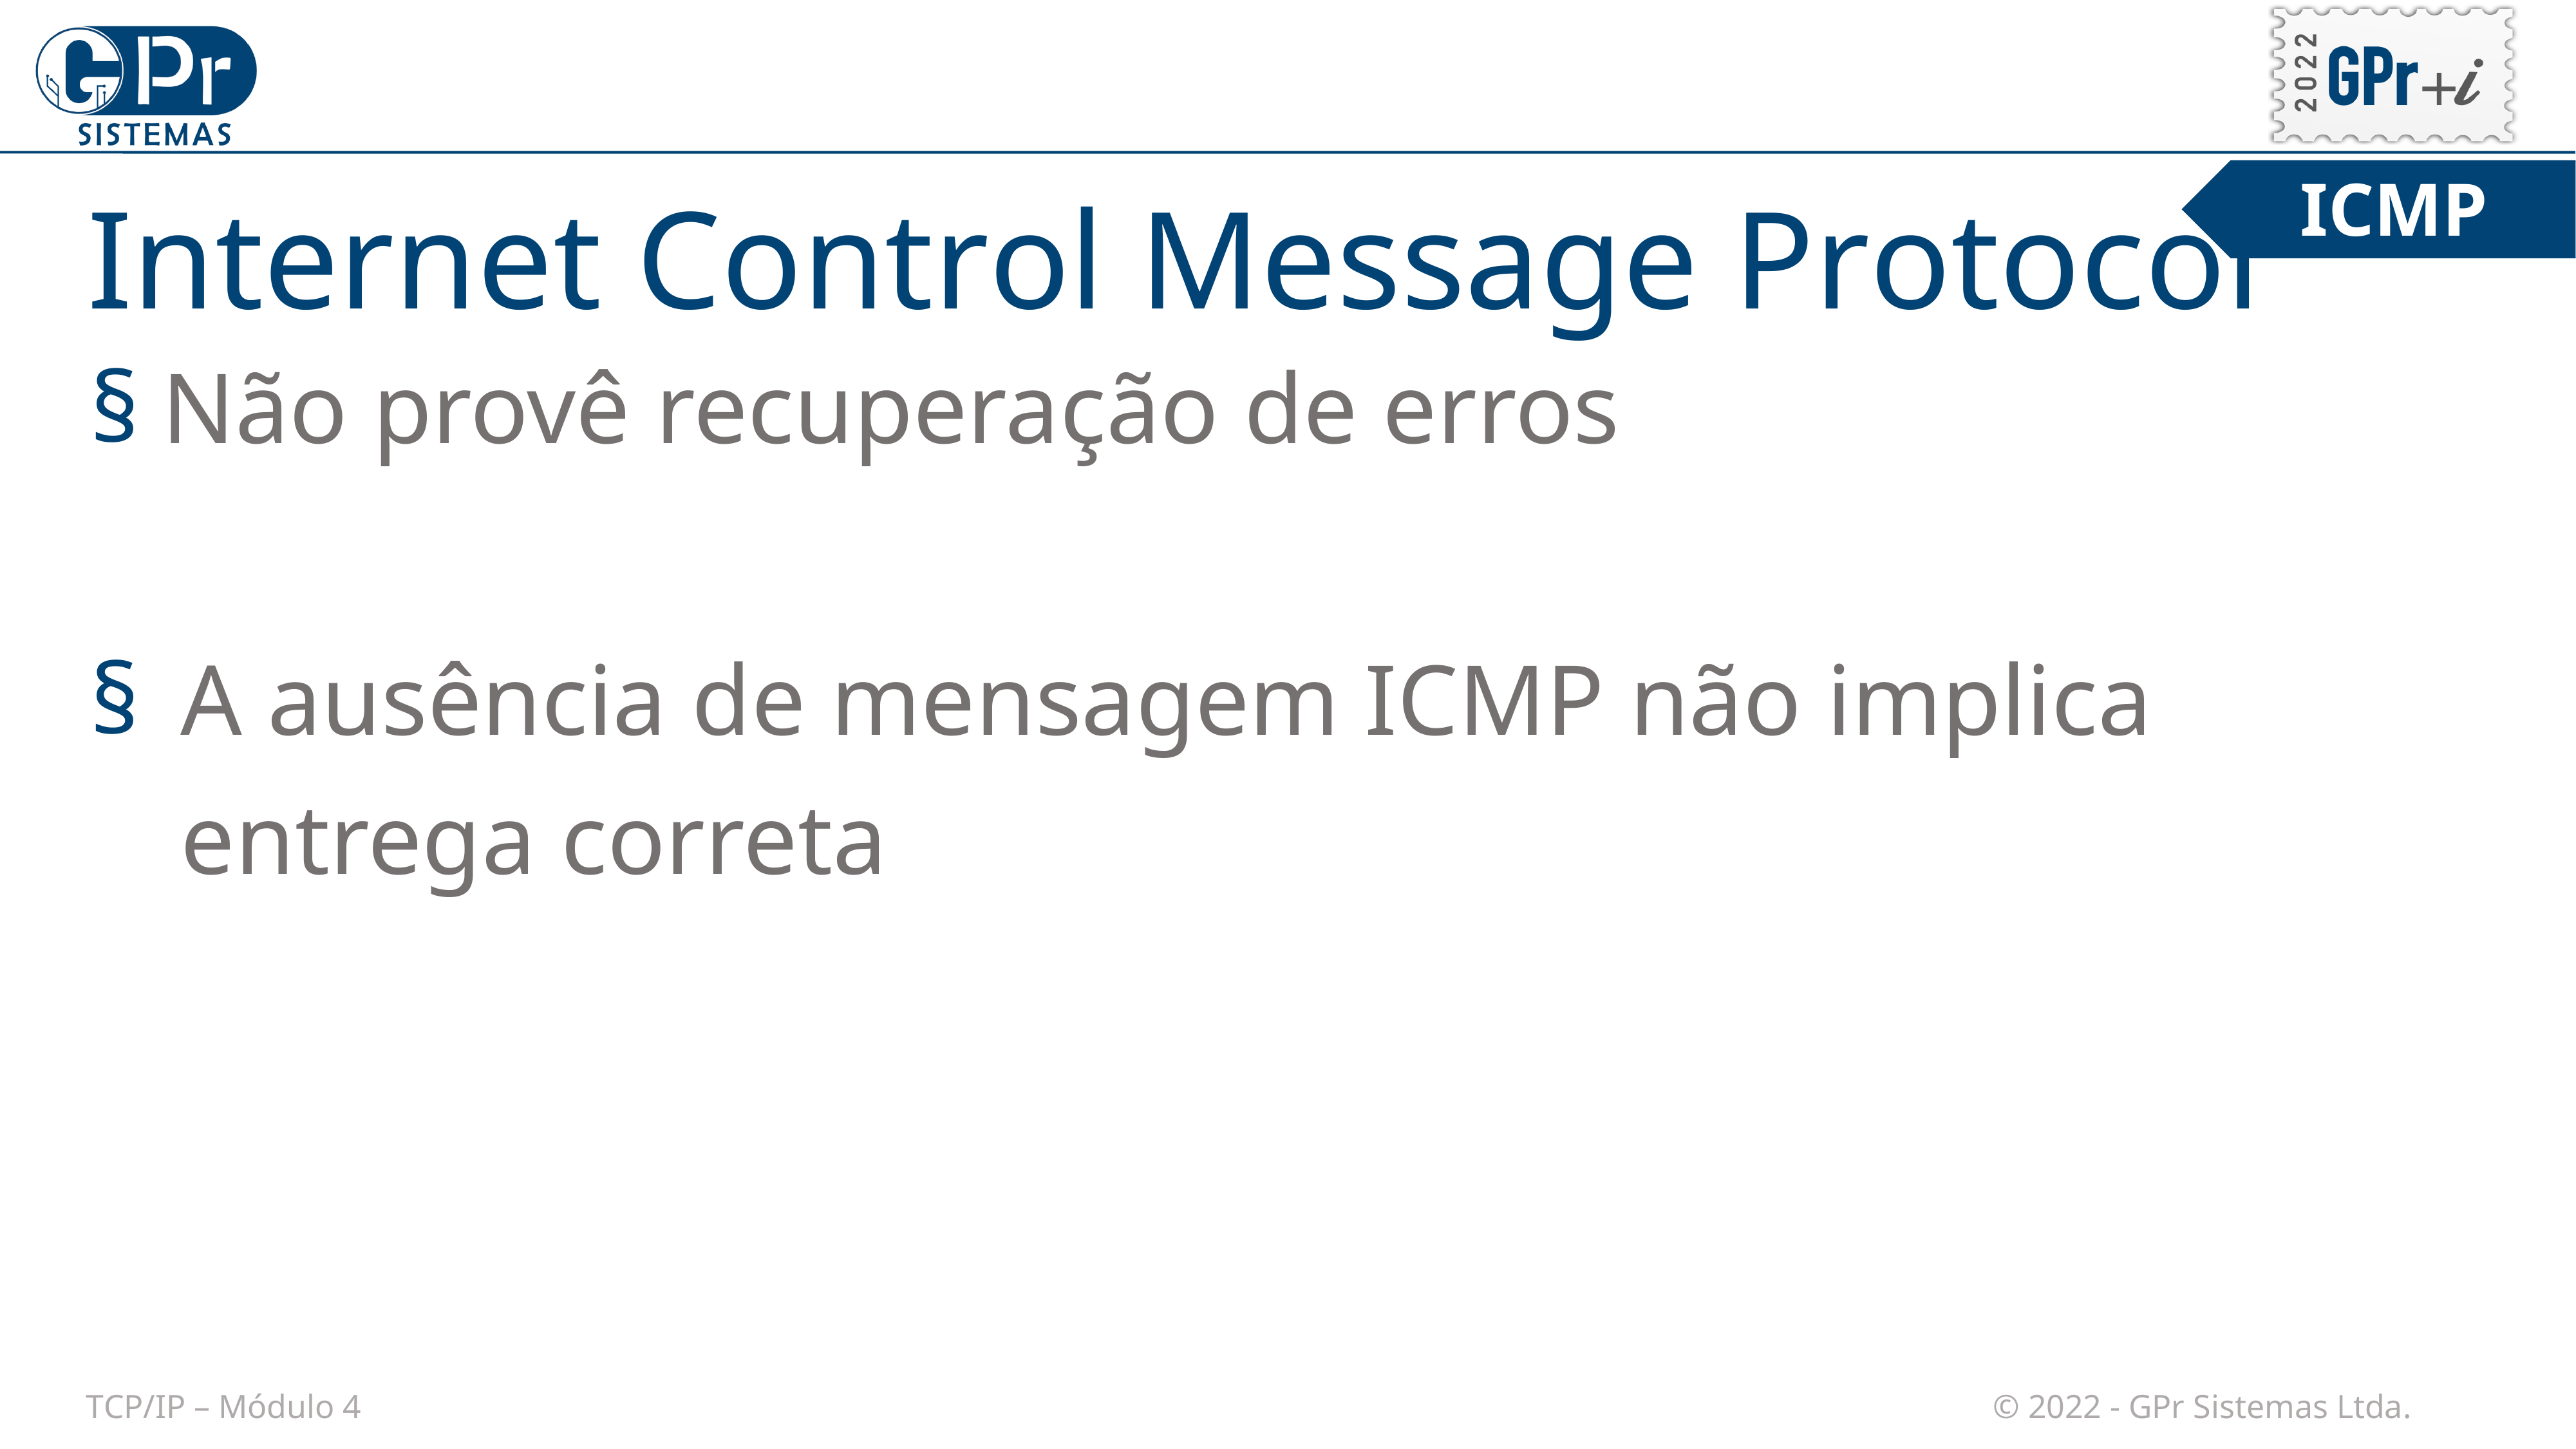

ICMP
Internet Control Message Protocol
# Não provê recuperação de erros
A ausência de mensagem ICMP não implica entrega correta